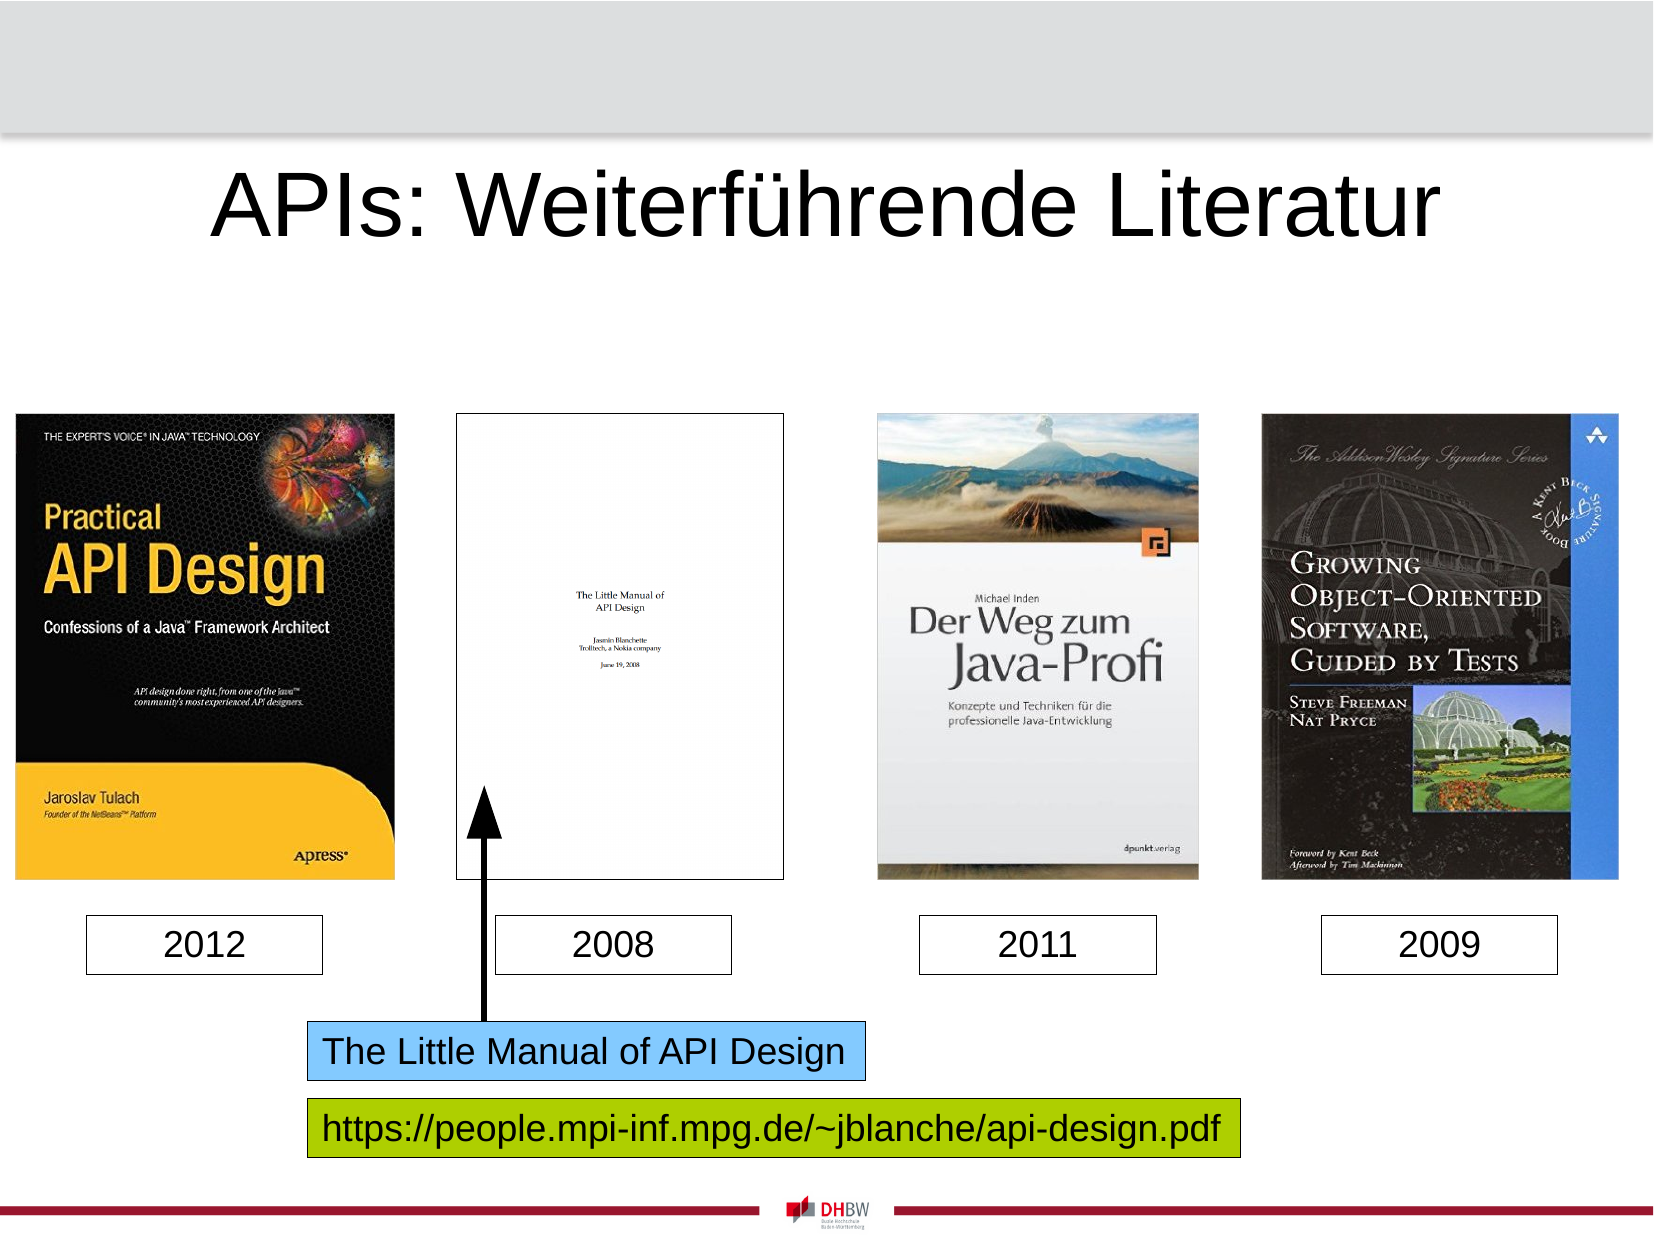

# APIs: Weiterführende Literatur
The Little Manual of API Design
2012
2008
2011
2009
https://people.mpi-inf.mpg.de/~jblanche/api-design.pdf